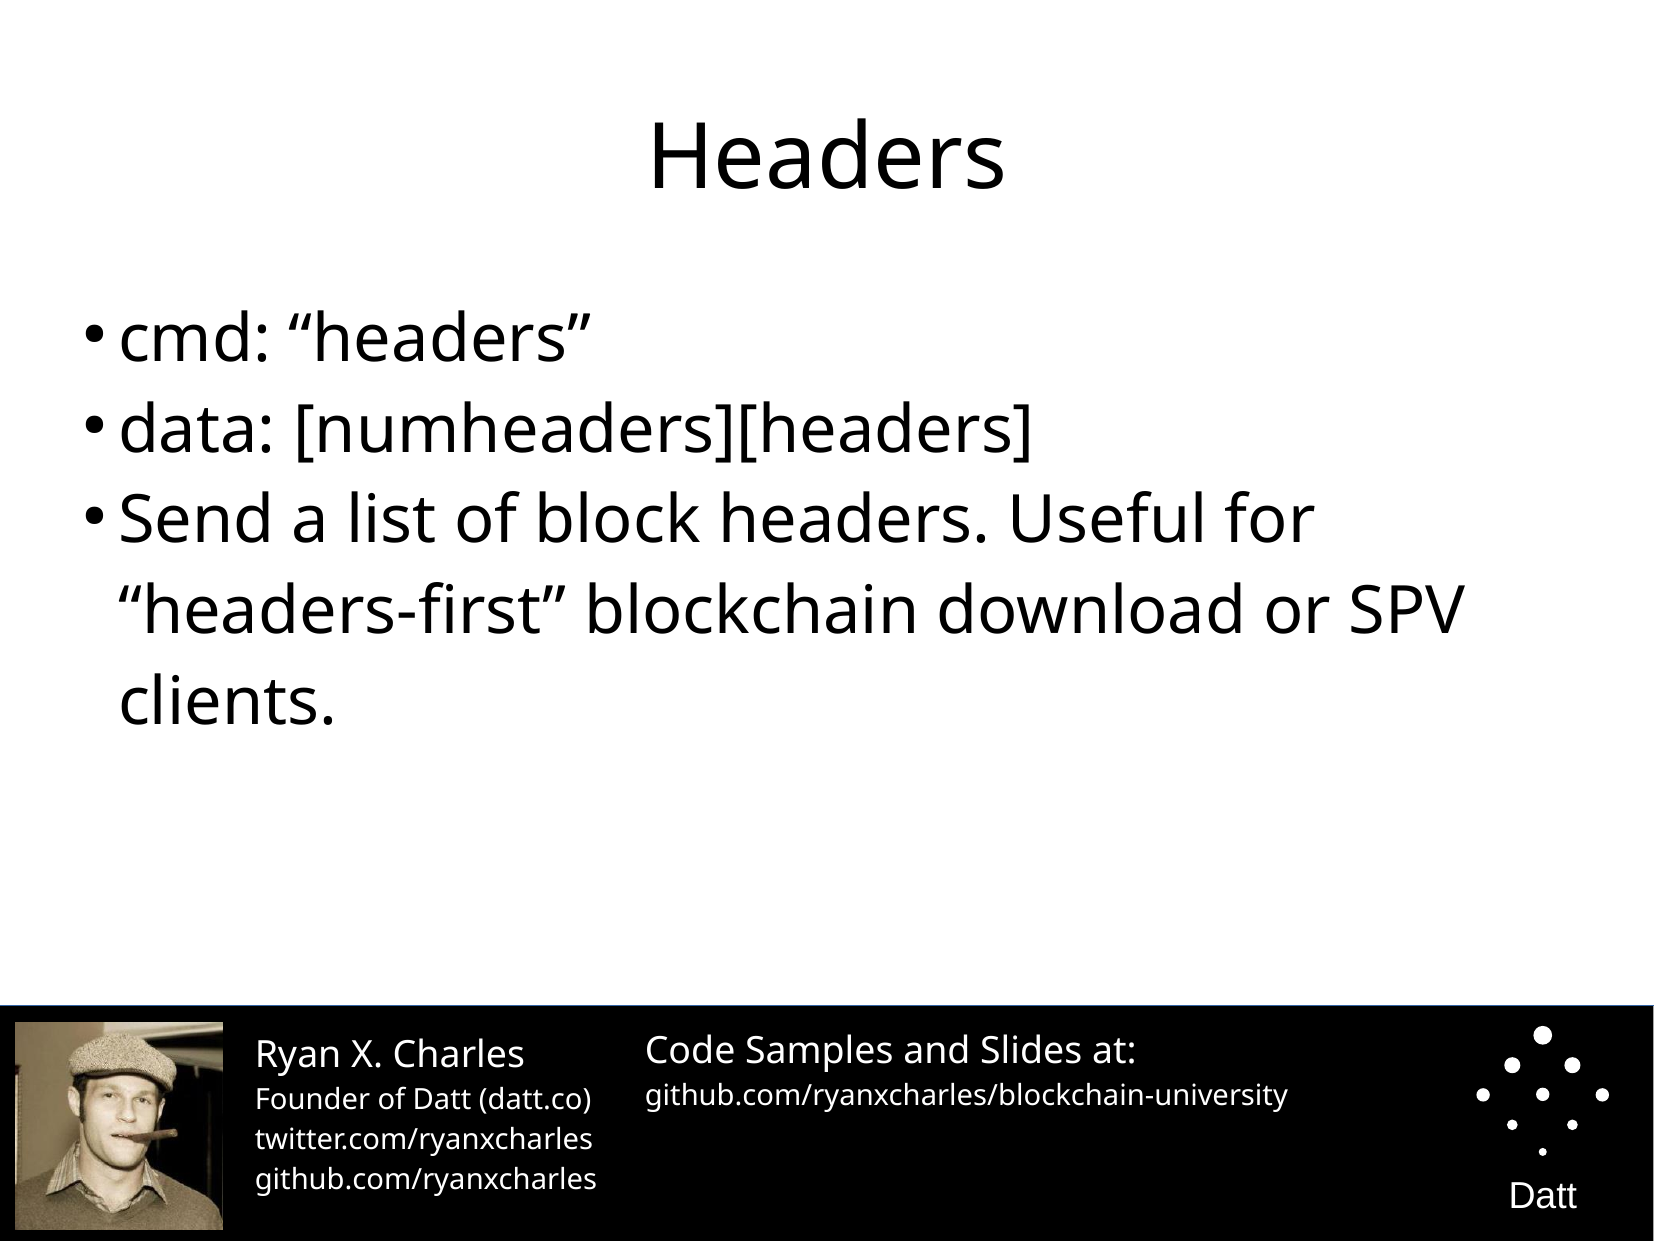

# Headers
cmd: “headers”
data: [numheaders][headers]
Send a list of block headers. Useful for “headers-first” blockchain download or SPV clients.
Code Samples and Slides at:
github.com/ryanxcharles/blockchain-university
Ryan X. Charles
Founder of Datt (datt.co)
twitter.com/ryanxcharles
github.com/ryanxcharles
Datt